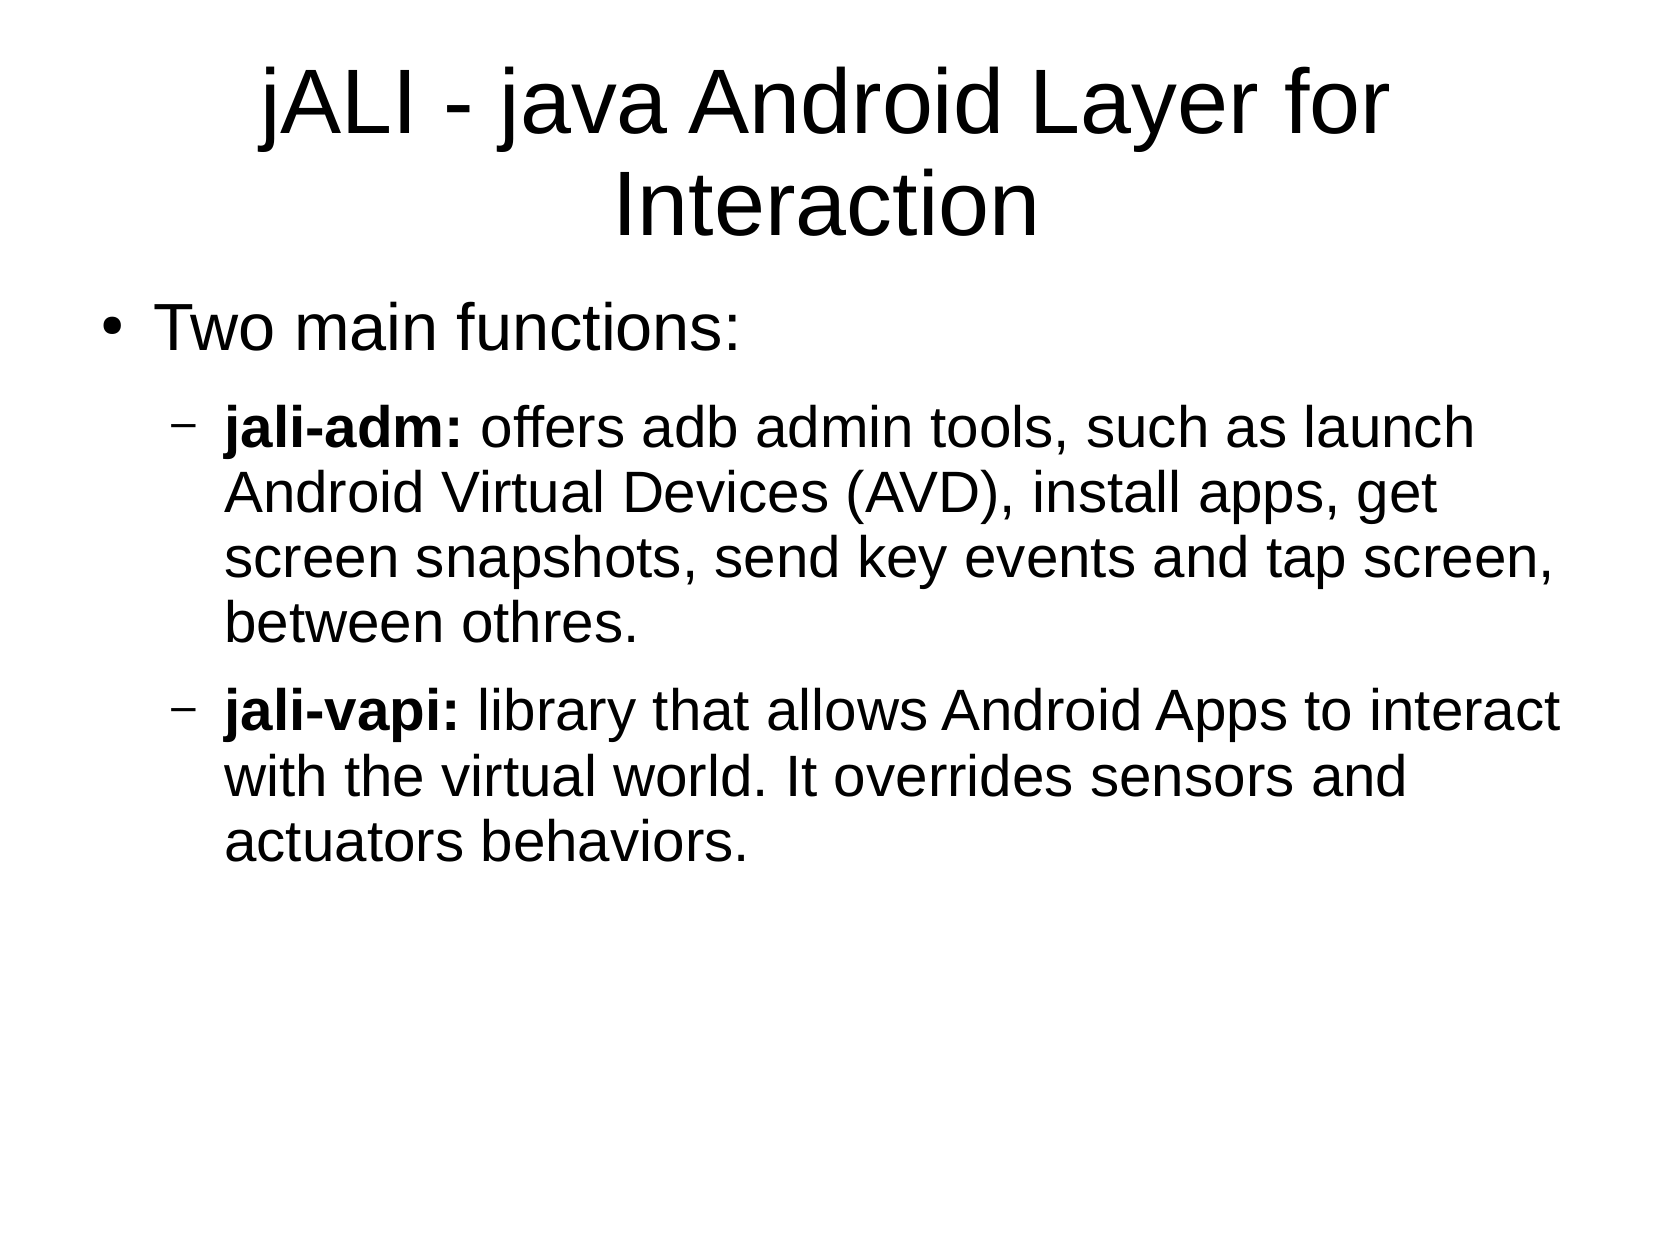

# jALI - java Android Layer for Interaction
Two main functions:
jali-adm: offers adb admin tools, such as launch Android Virtual Devices (AVD), install apps, get screen snapshots, send key events and tap screen, between othres.
jali-vapi: library that allows Android Apps to interact with the virtual world. It overrides sensors and actuators behaviors.